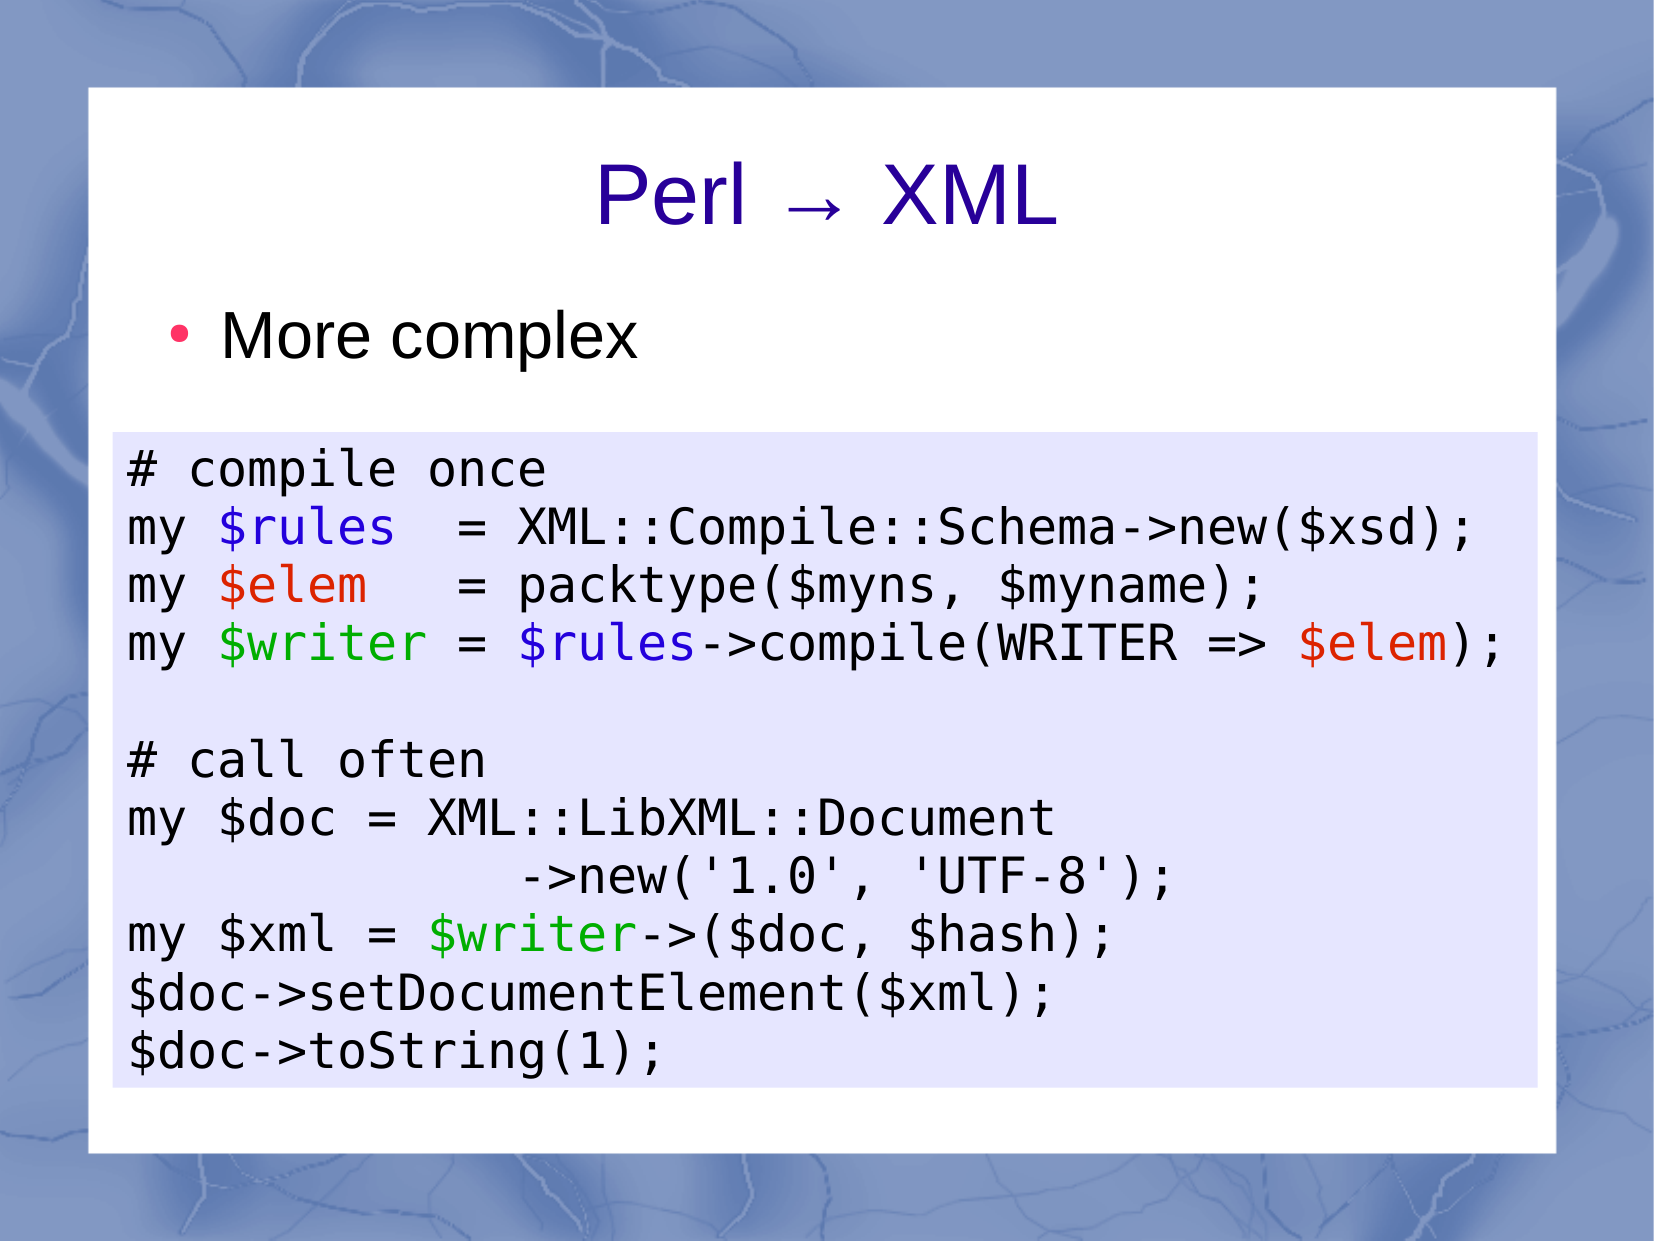

# Perl → XML
More complex
# compile once
my $rules = XML::Compile::Schema->new($xsd);
my $elem = packtype($myns, $myname);
my $writer = $rules->compile(WRITER => $elem);
# call often
my $doc = XML::LibXML::Document
 ->new('1.0', 'UTF-8');
my $xml = $writer->($doc, $hash);
$doc->setDocumentElement($xml);
$doc->toString(1);